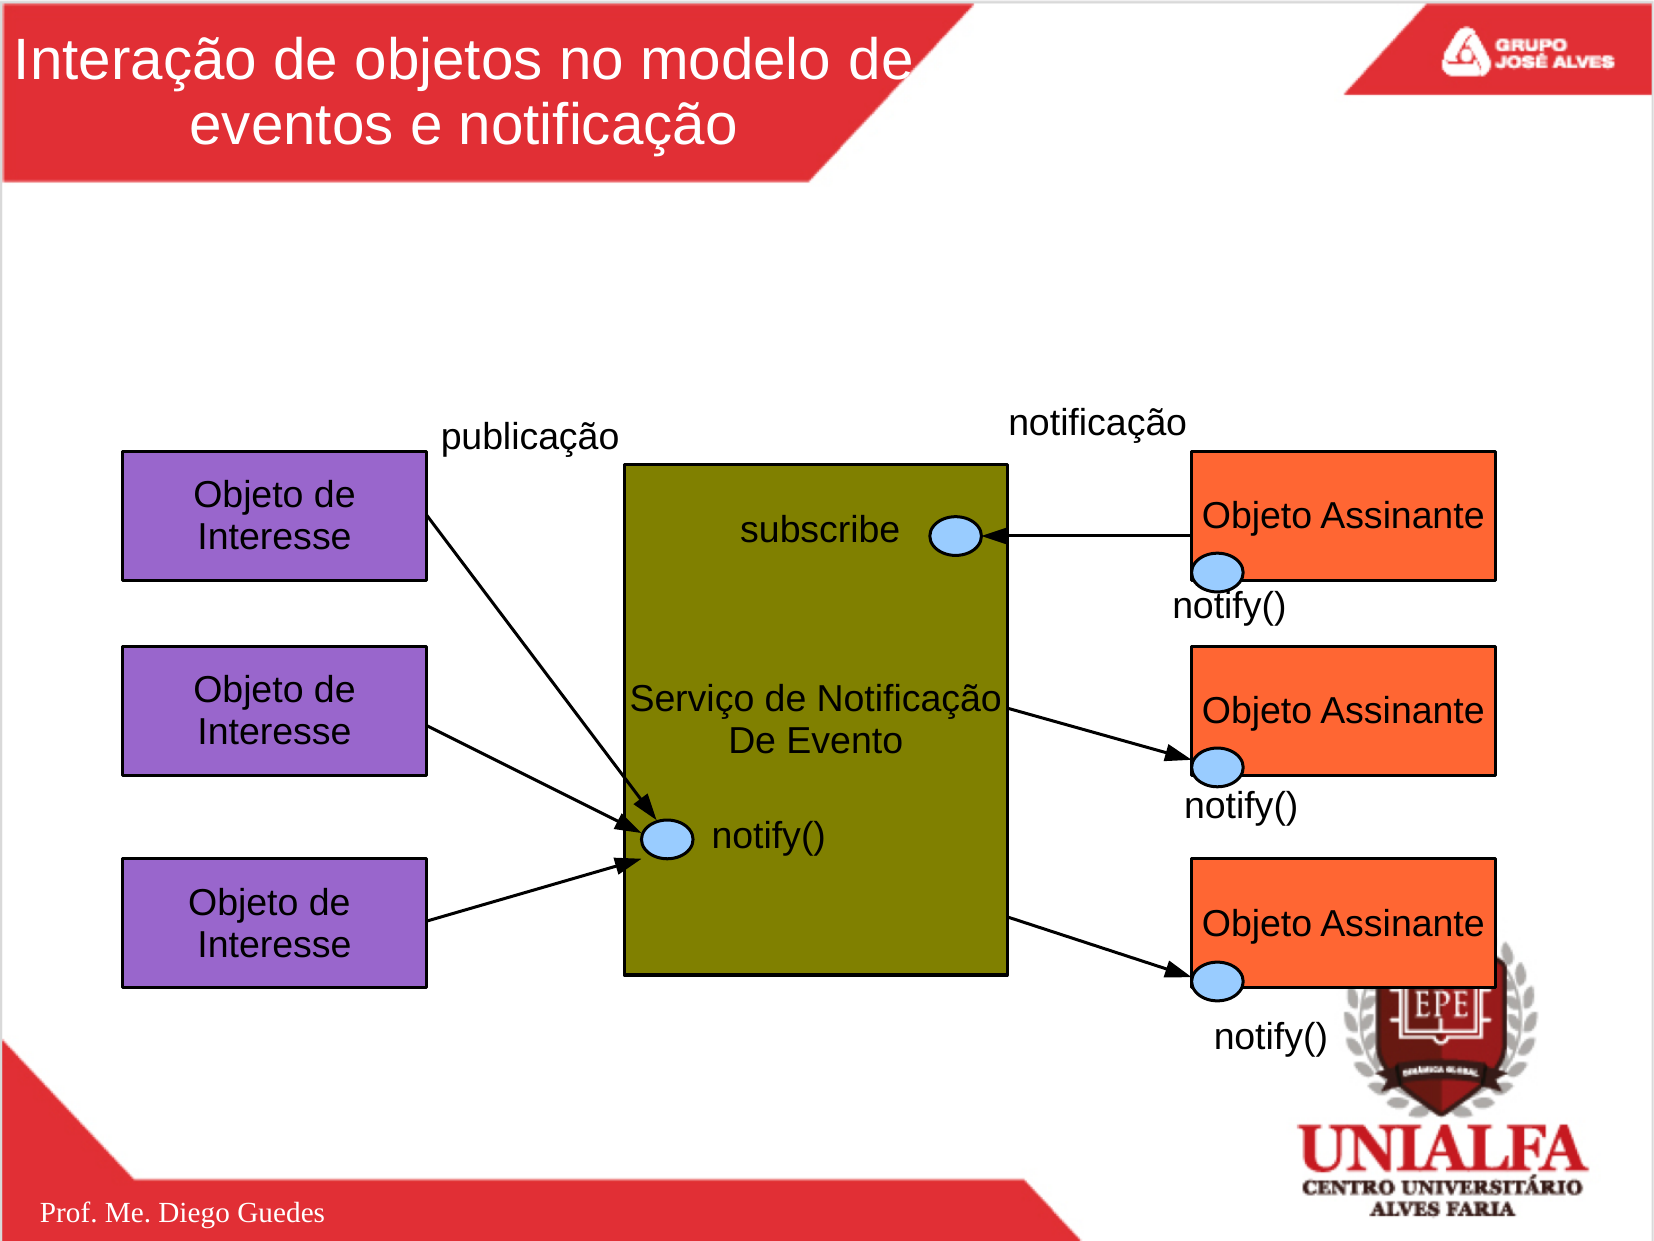

# Interação de objetos no modelo de eventos e notificação
notificação
publicação
Objeto de
Interesse
Objeto Assinante
Serviço de Notificação
De Evento
subscribe
notify()
Objeto de
Interesse
Objeto Assinante
notify()
notify()
Objeto de
Interesse
Objeto Assinante
notify()